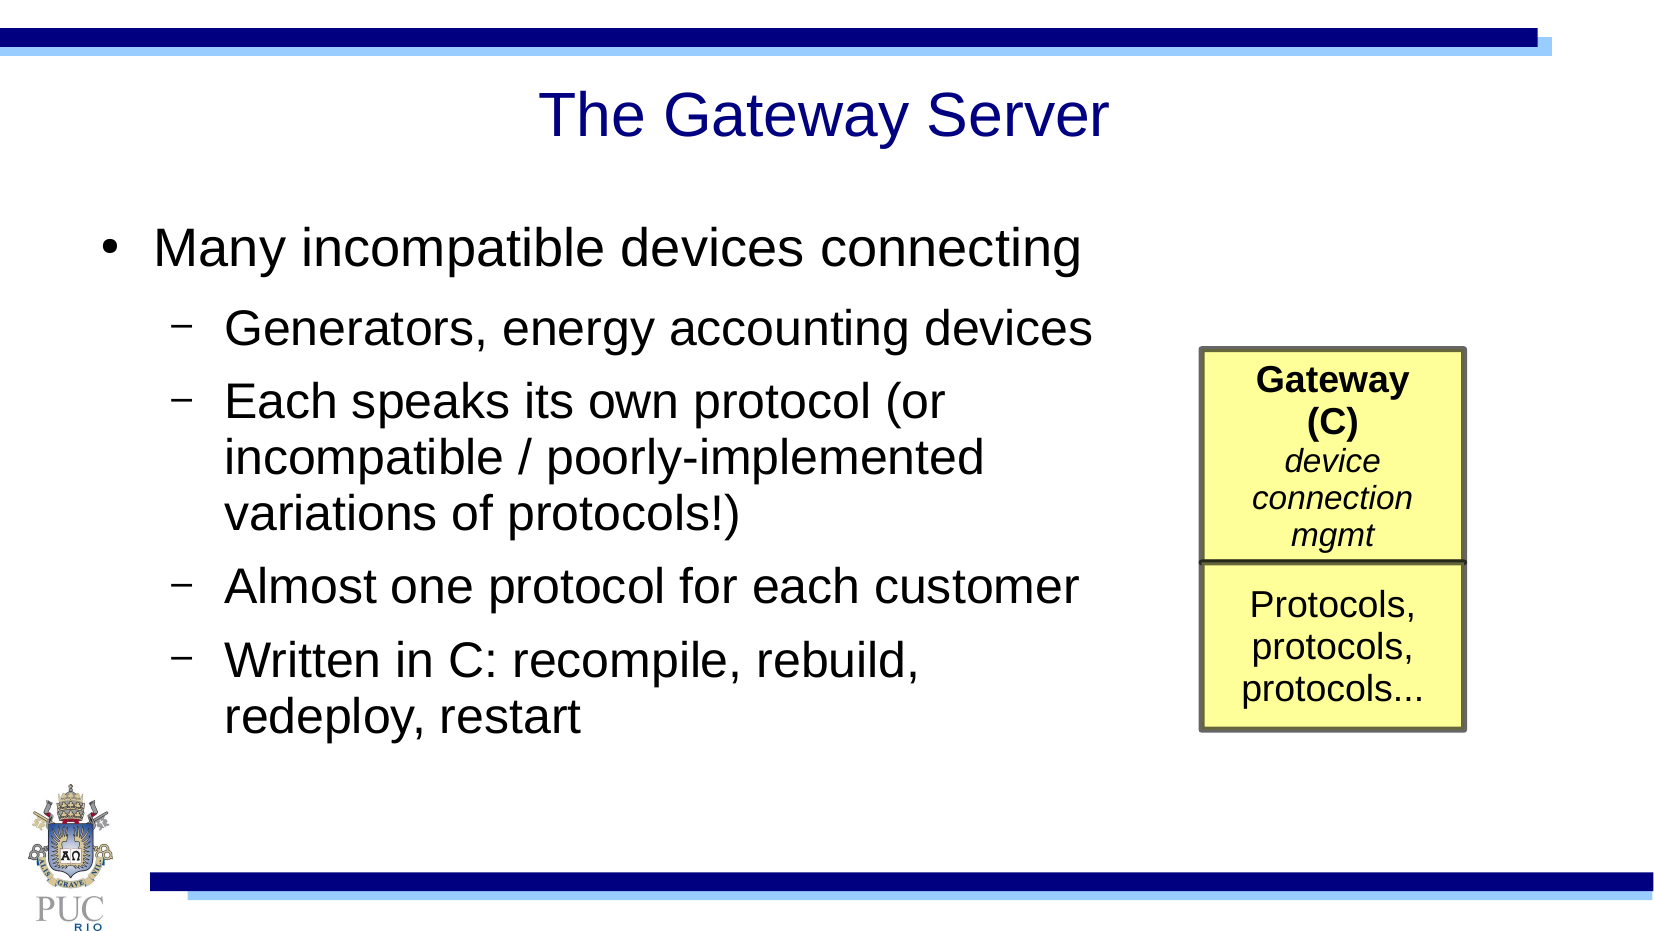

# The Gateway Server
Many incompatible devices connecting
Generators, energy accounting devices
Each speaks its own protocol (or incompatible / poorly-implemented variations of protocols!)
Almost one protocol for each customer
Written in C: recompile, rebuild, redeploy, restart
Gateway
(C)
device
connection
mgmt
Protocols,
protocols,
protocols...